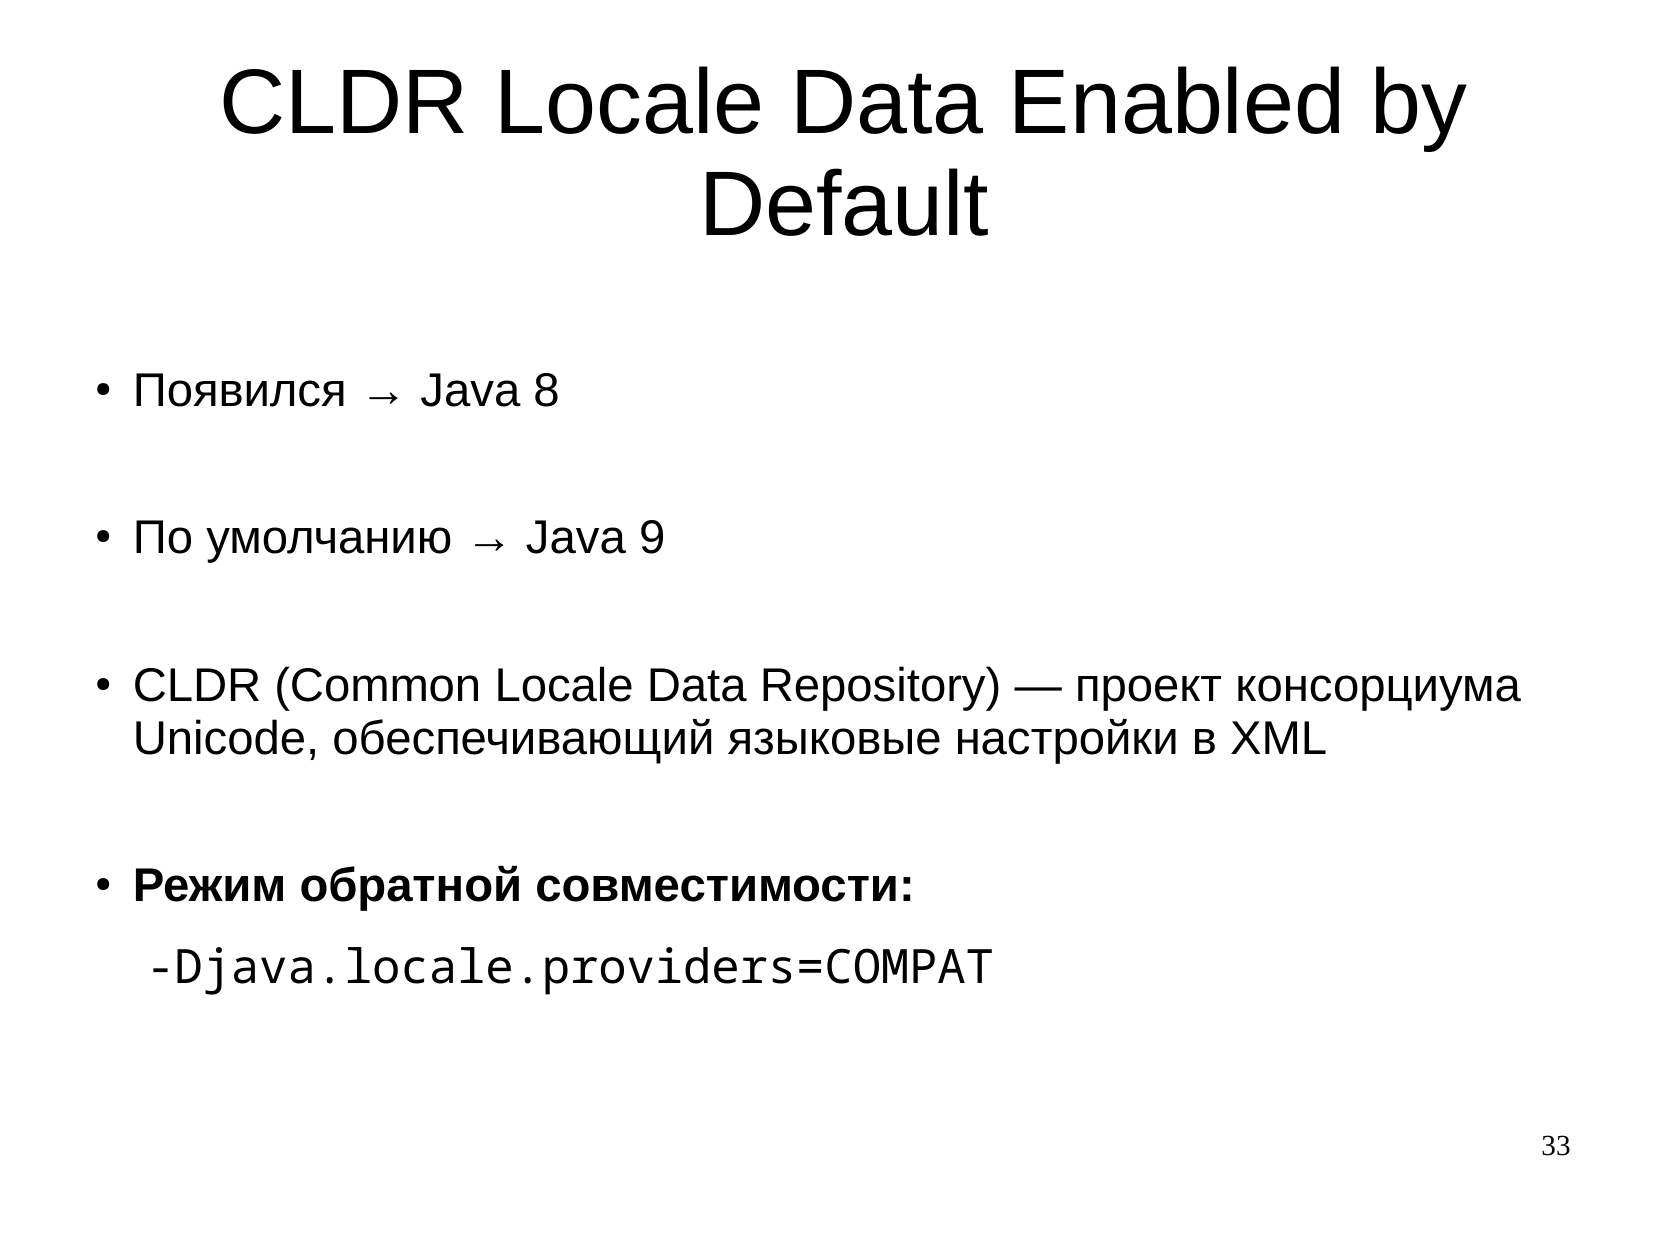

# CLDR Locale Data Enabled by Default
Появился → Java 8
По умолчанию → Java 9
CLDR (Common Locale Data Repository) — проект консорциума Unicode, обеспечивающий языковые настройки в XML
Режим обратной совместимости:
 -Djava.locale.providers=COMPAT
33